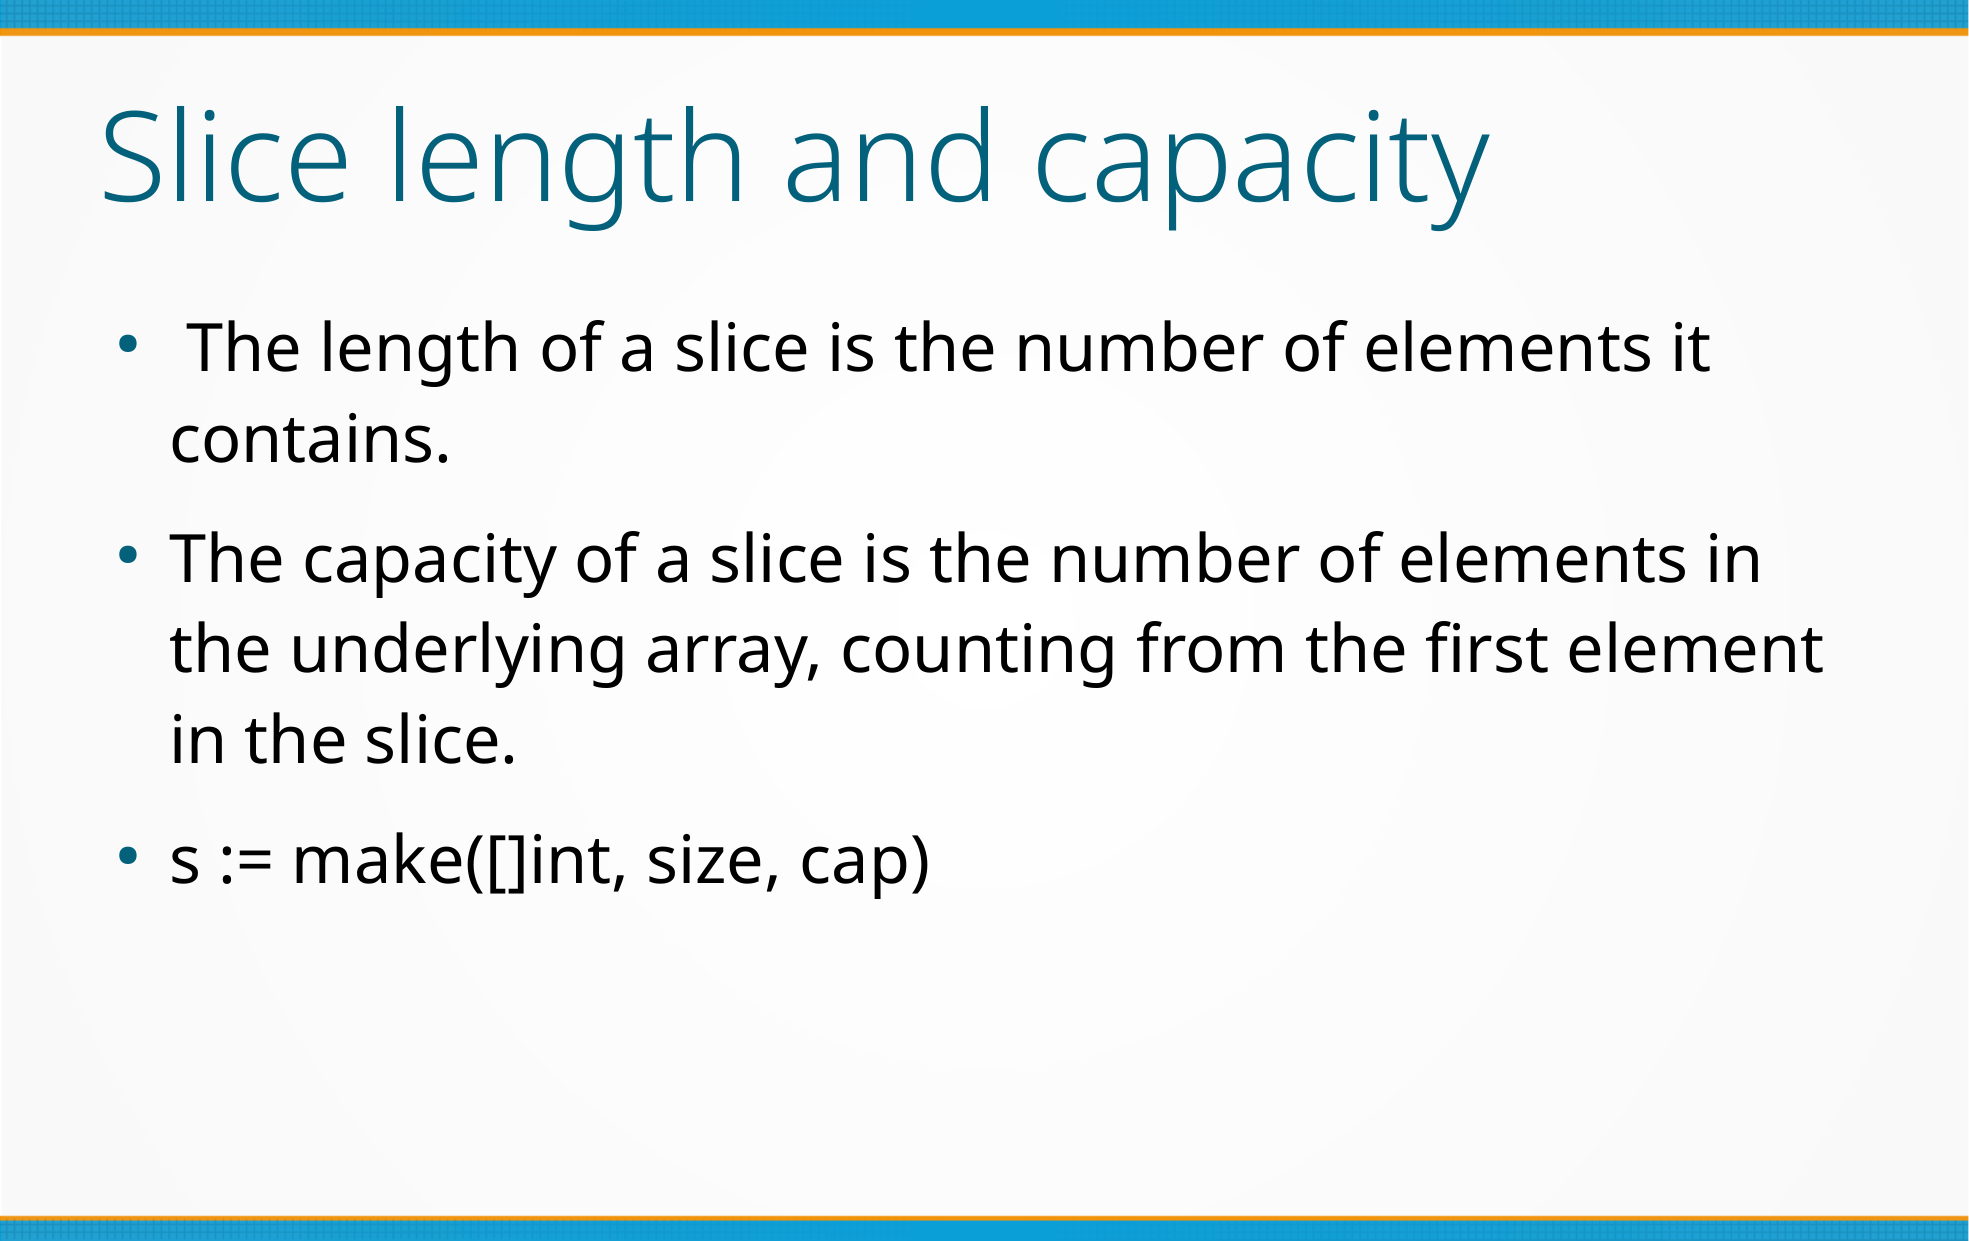

# Slice length and capacity
 The length of a slice is the number of elements it contains.
The capacity of a slice is the number of elements in the underlying array, counting from the first element in the slice.
s := make([]int, size, cap)